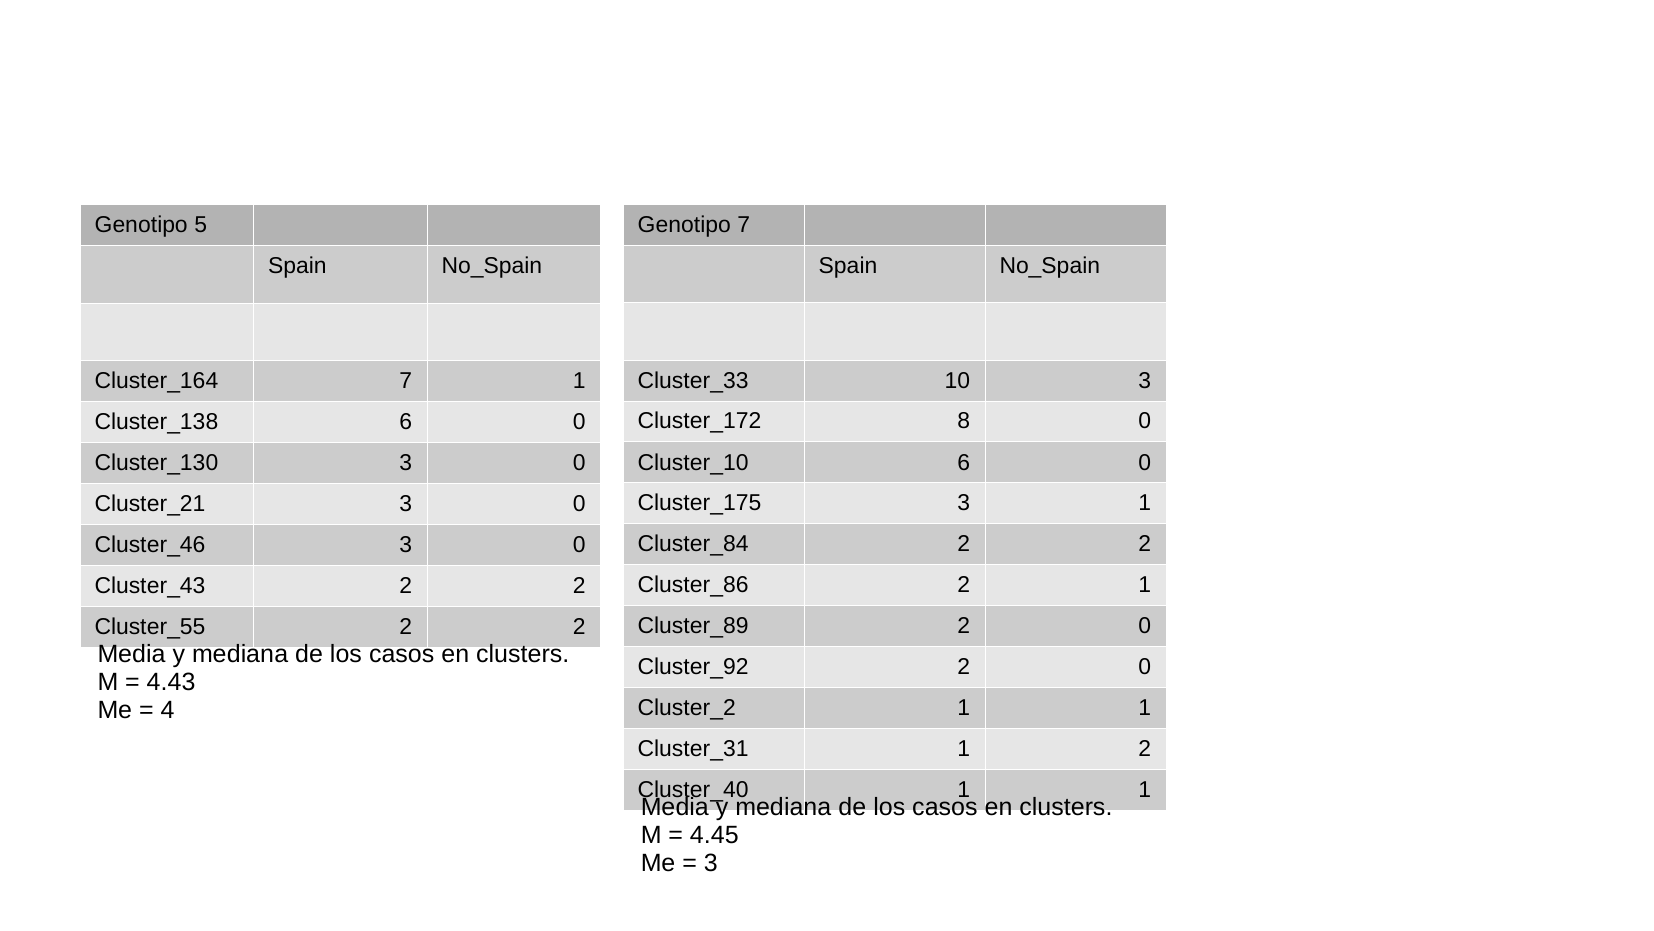

#
| Genotipo 7 | | |
| --- | --- | --- |
| | Spain | No\_Spain |
| | | |
| Cluster\_33 | 10 | 3 |
| Cluster\_172 | 8 | 0 |
| Cluster\_10 | 6 | 0 |
| Cluster\_175 | 3 | 1 |
| Cluster\_84 | 2 | 2 |
| Cluster\_86 | 2 | 1 |
| Cluster\_89 | 2 | 0 |
| Cluster\_92 | 2 | 0 |
| Cluster\_2 | 1 | 1 |
| Cluster\_31 | 1 | 2 |
| Cluster\_40 | 1 | 1 |
| Genotipo 5 | | |
| --- | --- | --- |
| | Spain | No\_Spain |
| | | |
| Cluster\_164 | 7 | 1 |
| Cluster\_138 | 6 | 0 |
| Cluster\_130 | 3 | 0 |
| Cluster\_21 | 3 | 0 |
| Cluster\_46 | 3 | 0 |
| Cluster\_43 | 2 | 2 |
| Cluster\_55 | 2 | 2 |
Media y mediana de los casos en clusters.
M = 4.43
Me = 4
Media y mediana de los casos en clusters.
M = 4.45
Me = 3